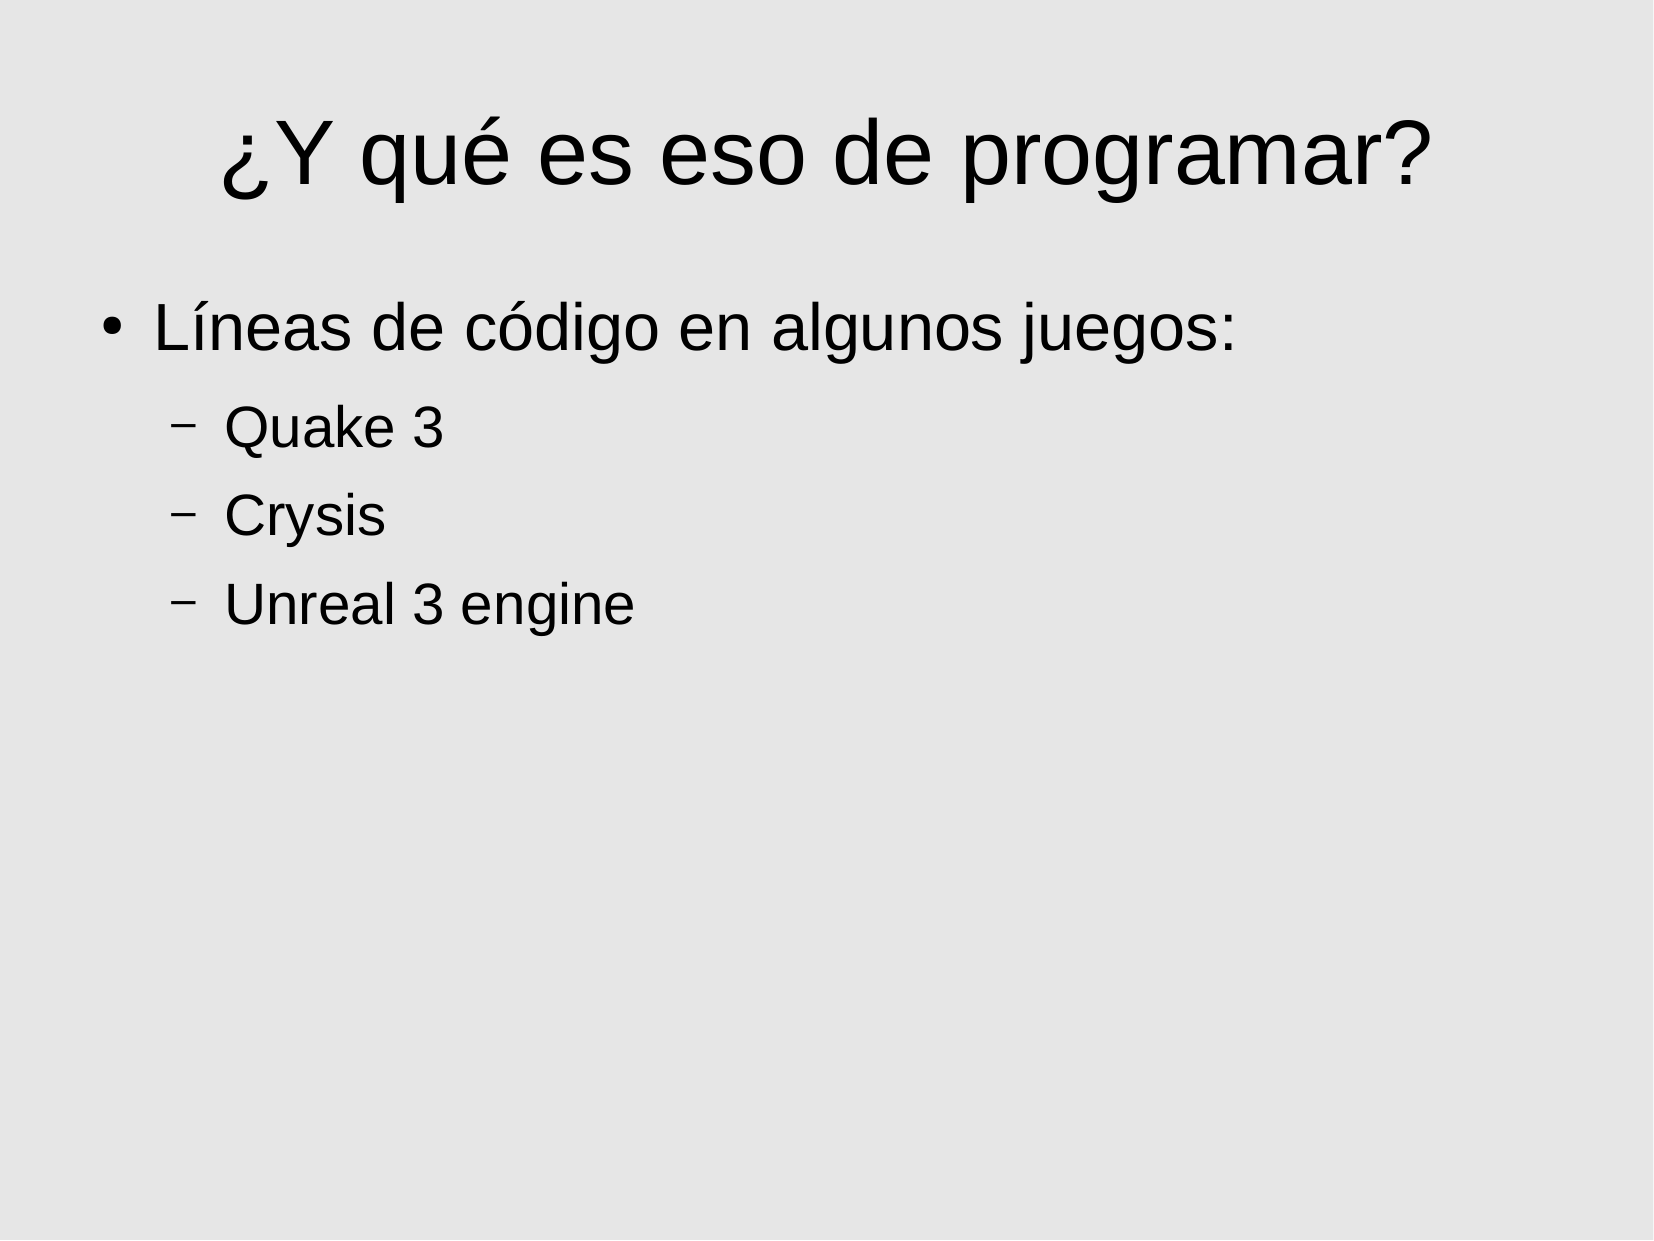

# ¿Y qué es eso de programar?
Líneas de código en algunos juegos:
Quake 3
Crysis
Unreal 3 engine